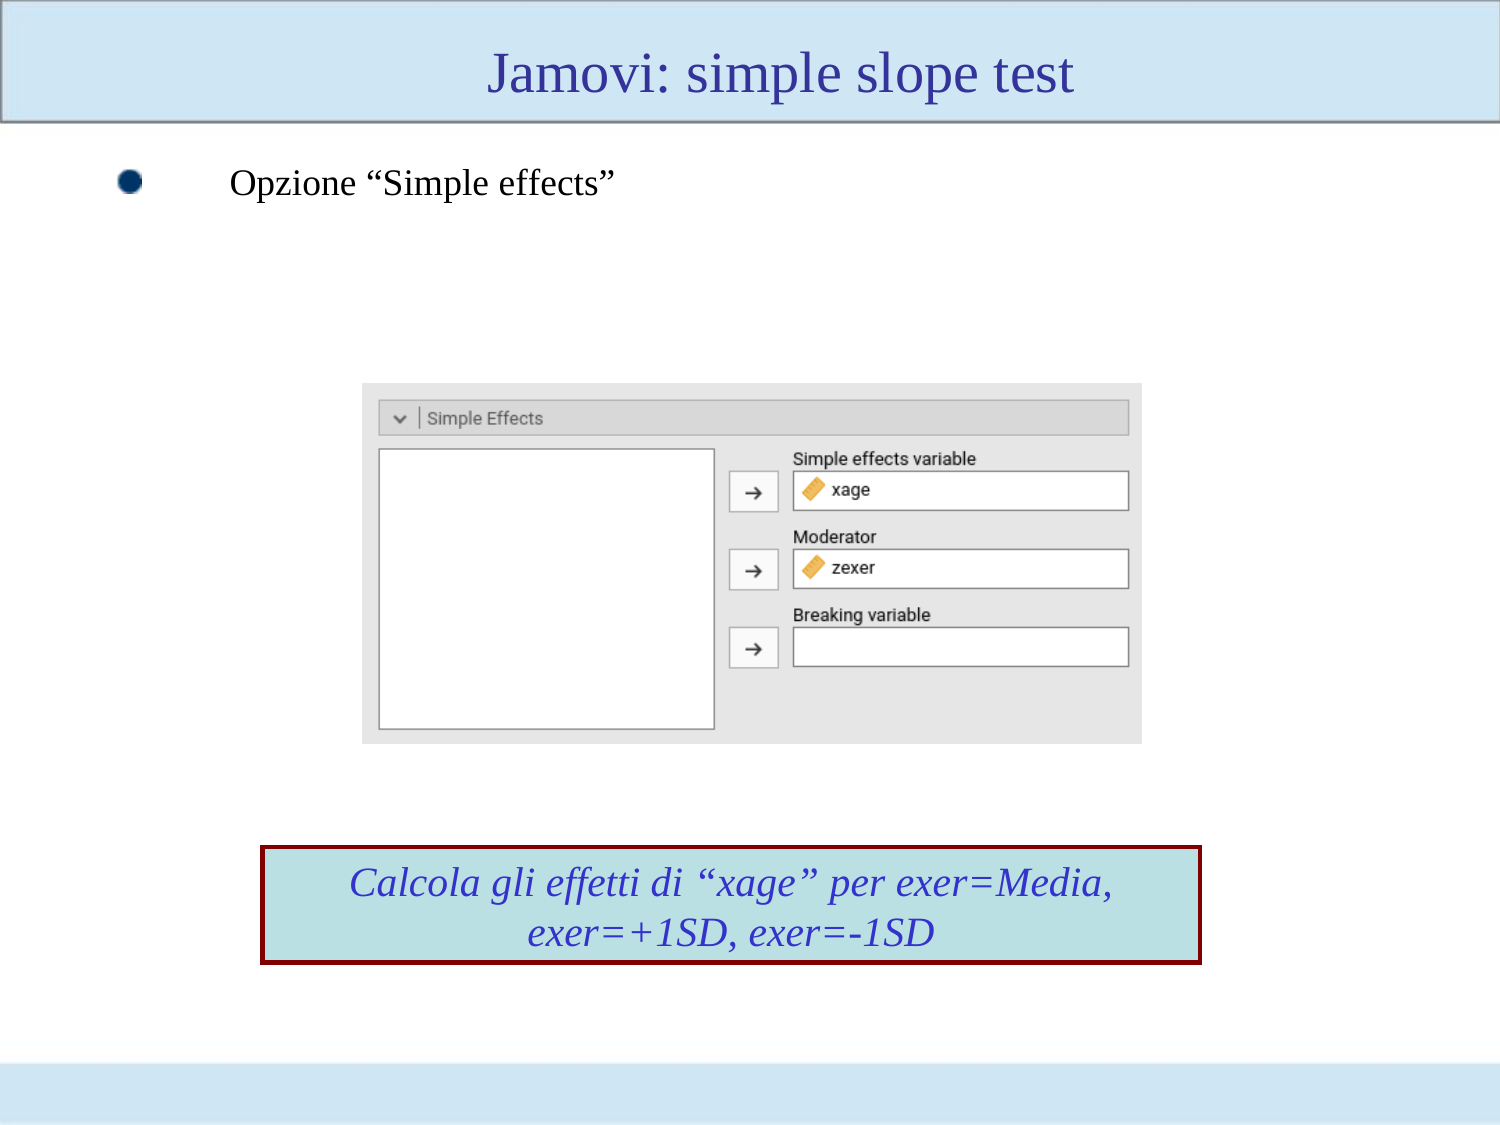

# Jamovi: simple slope test
Opzione “Simple effects”
Calcola gli effetti di “xage” per exer=Media, exer=+1SD, exer=-1SD